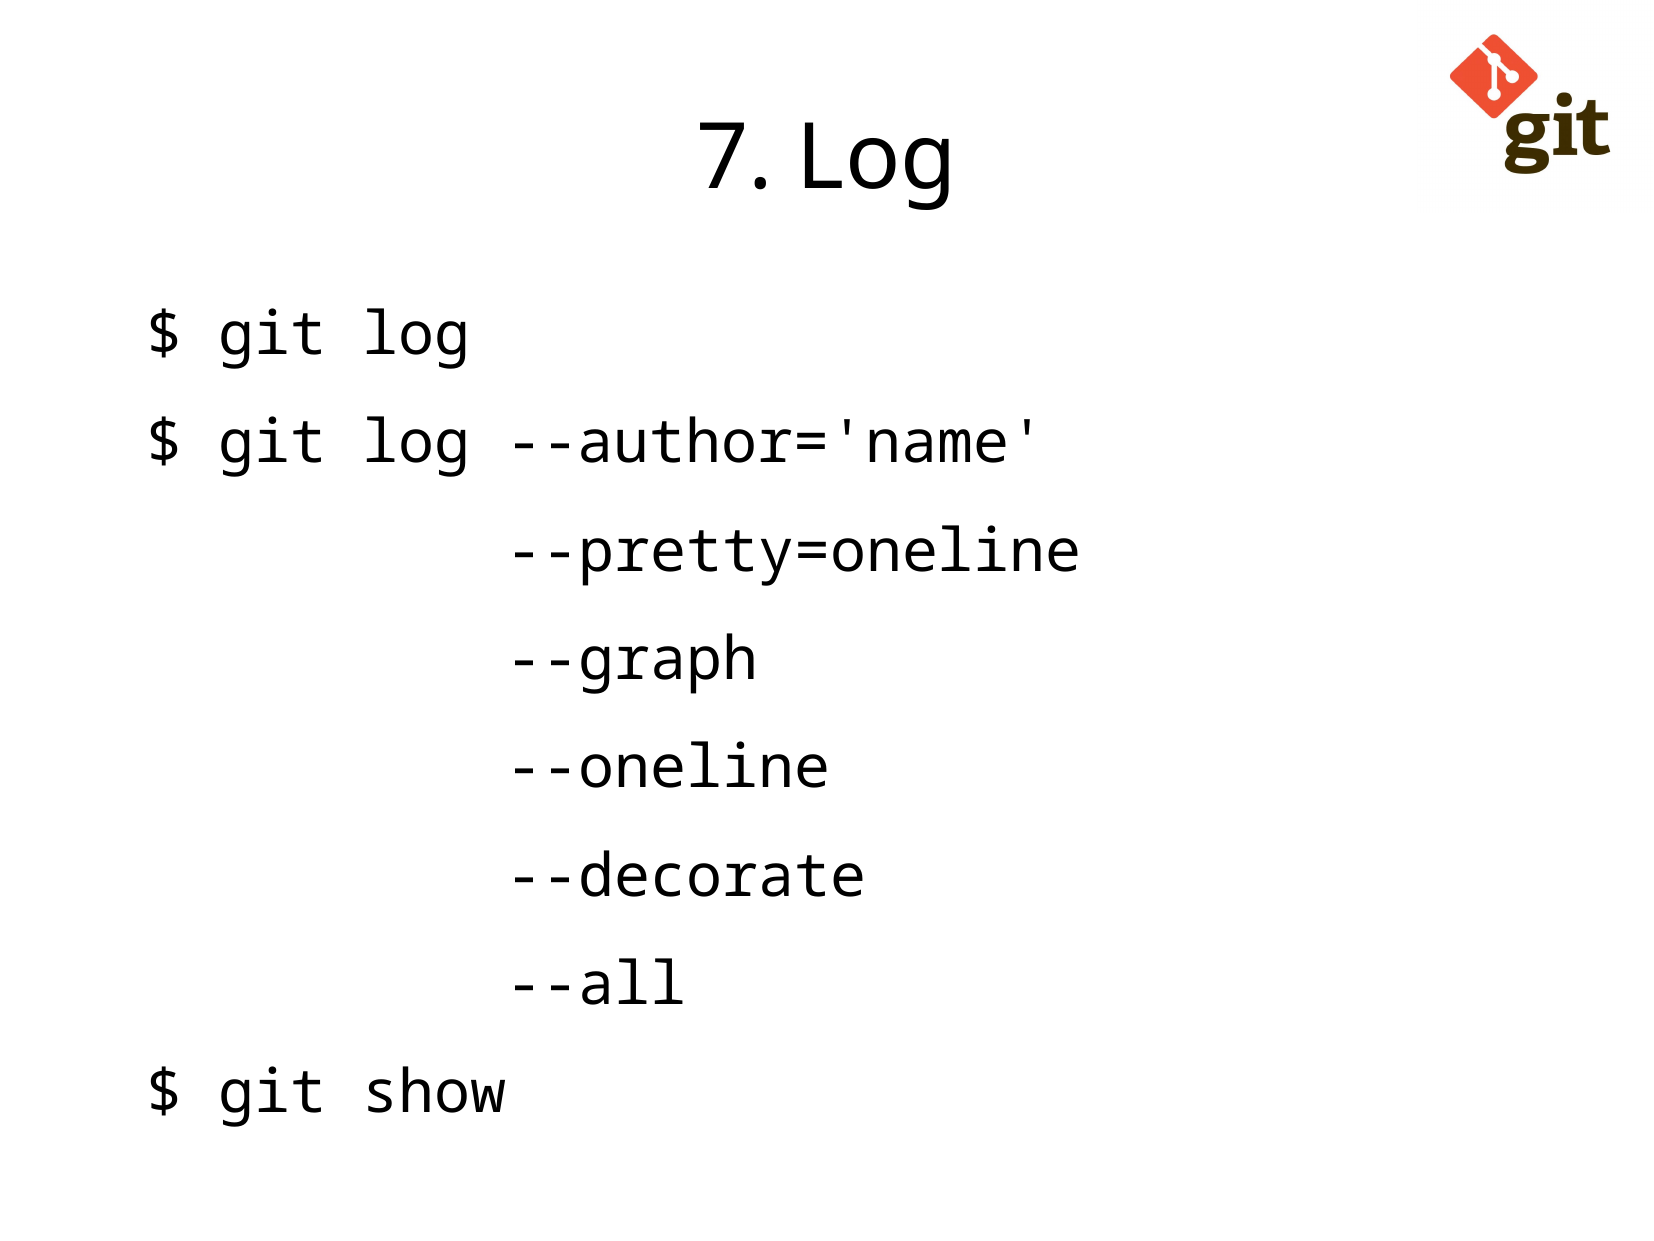

# 7. Log
$ git log
$ git log --author='name'
 --pretty=oneline
 --graph
 --oneline
 --decorate
 --all
$ git show